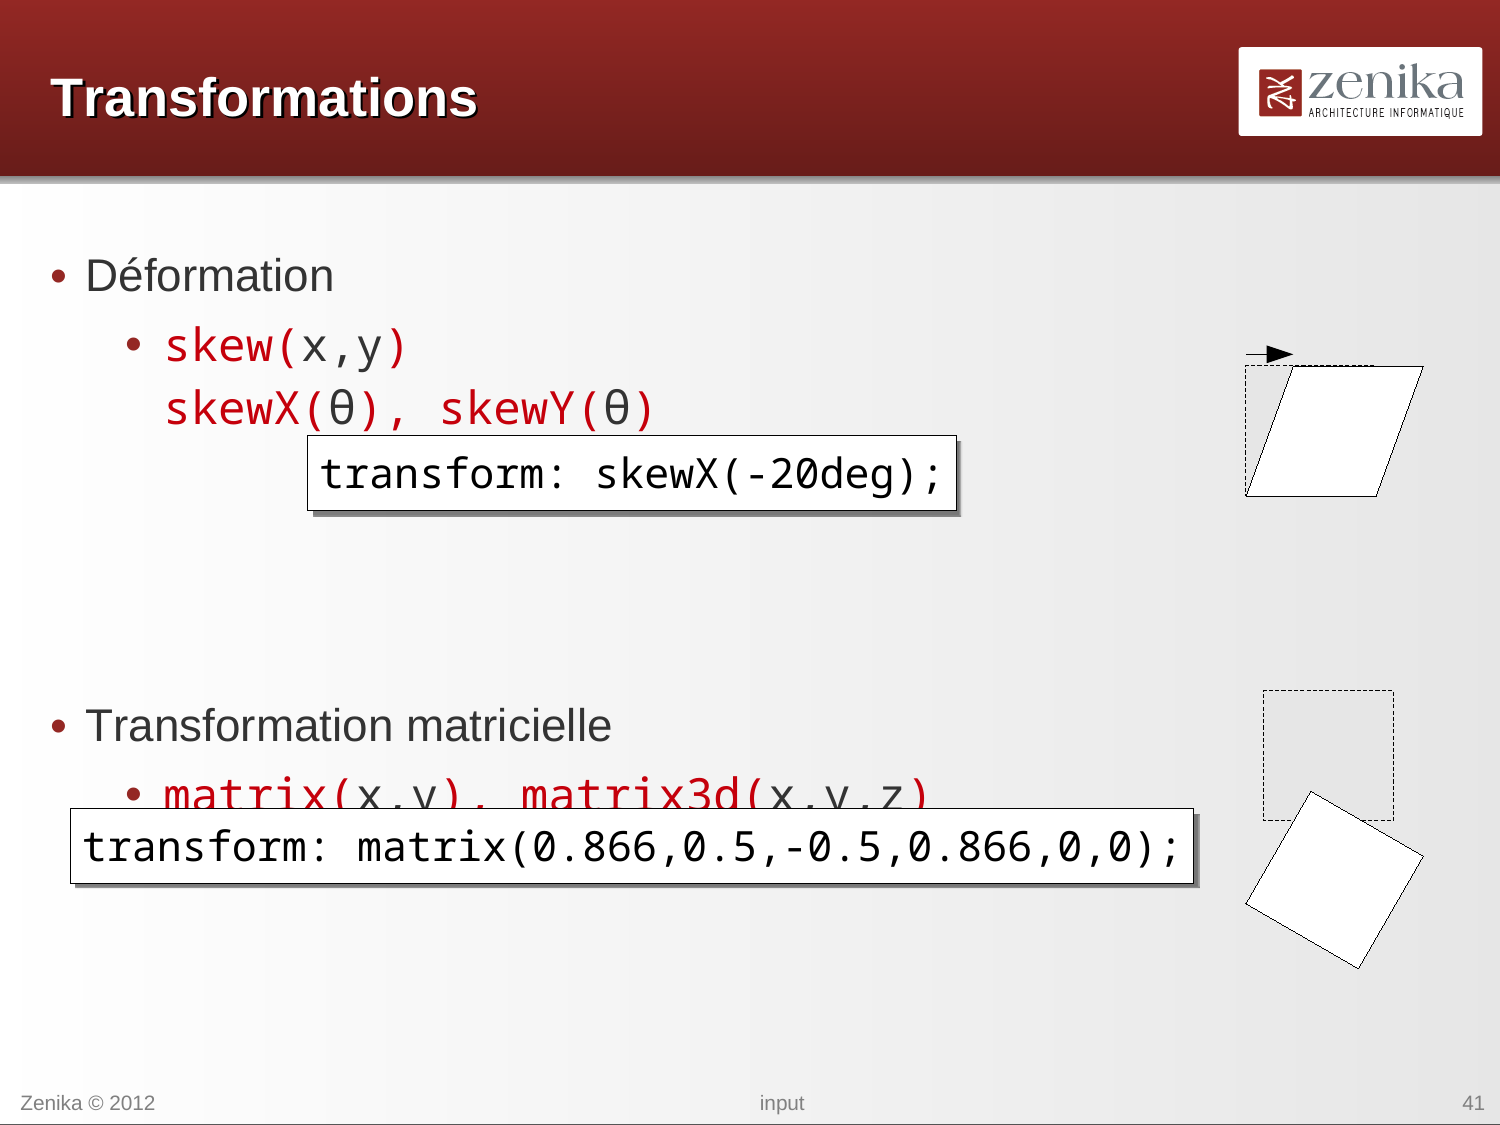

# Transformations
Déformation
skew(x,y)
skewX(θ), skewY(θ)
Transformation matricielle
matrix(x,y), matrix3d(x,y,z)
transform: skewX(-20deg);
transform: matrix(0.866,0.5,-0.5,0.866,0,0);